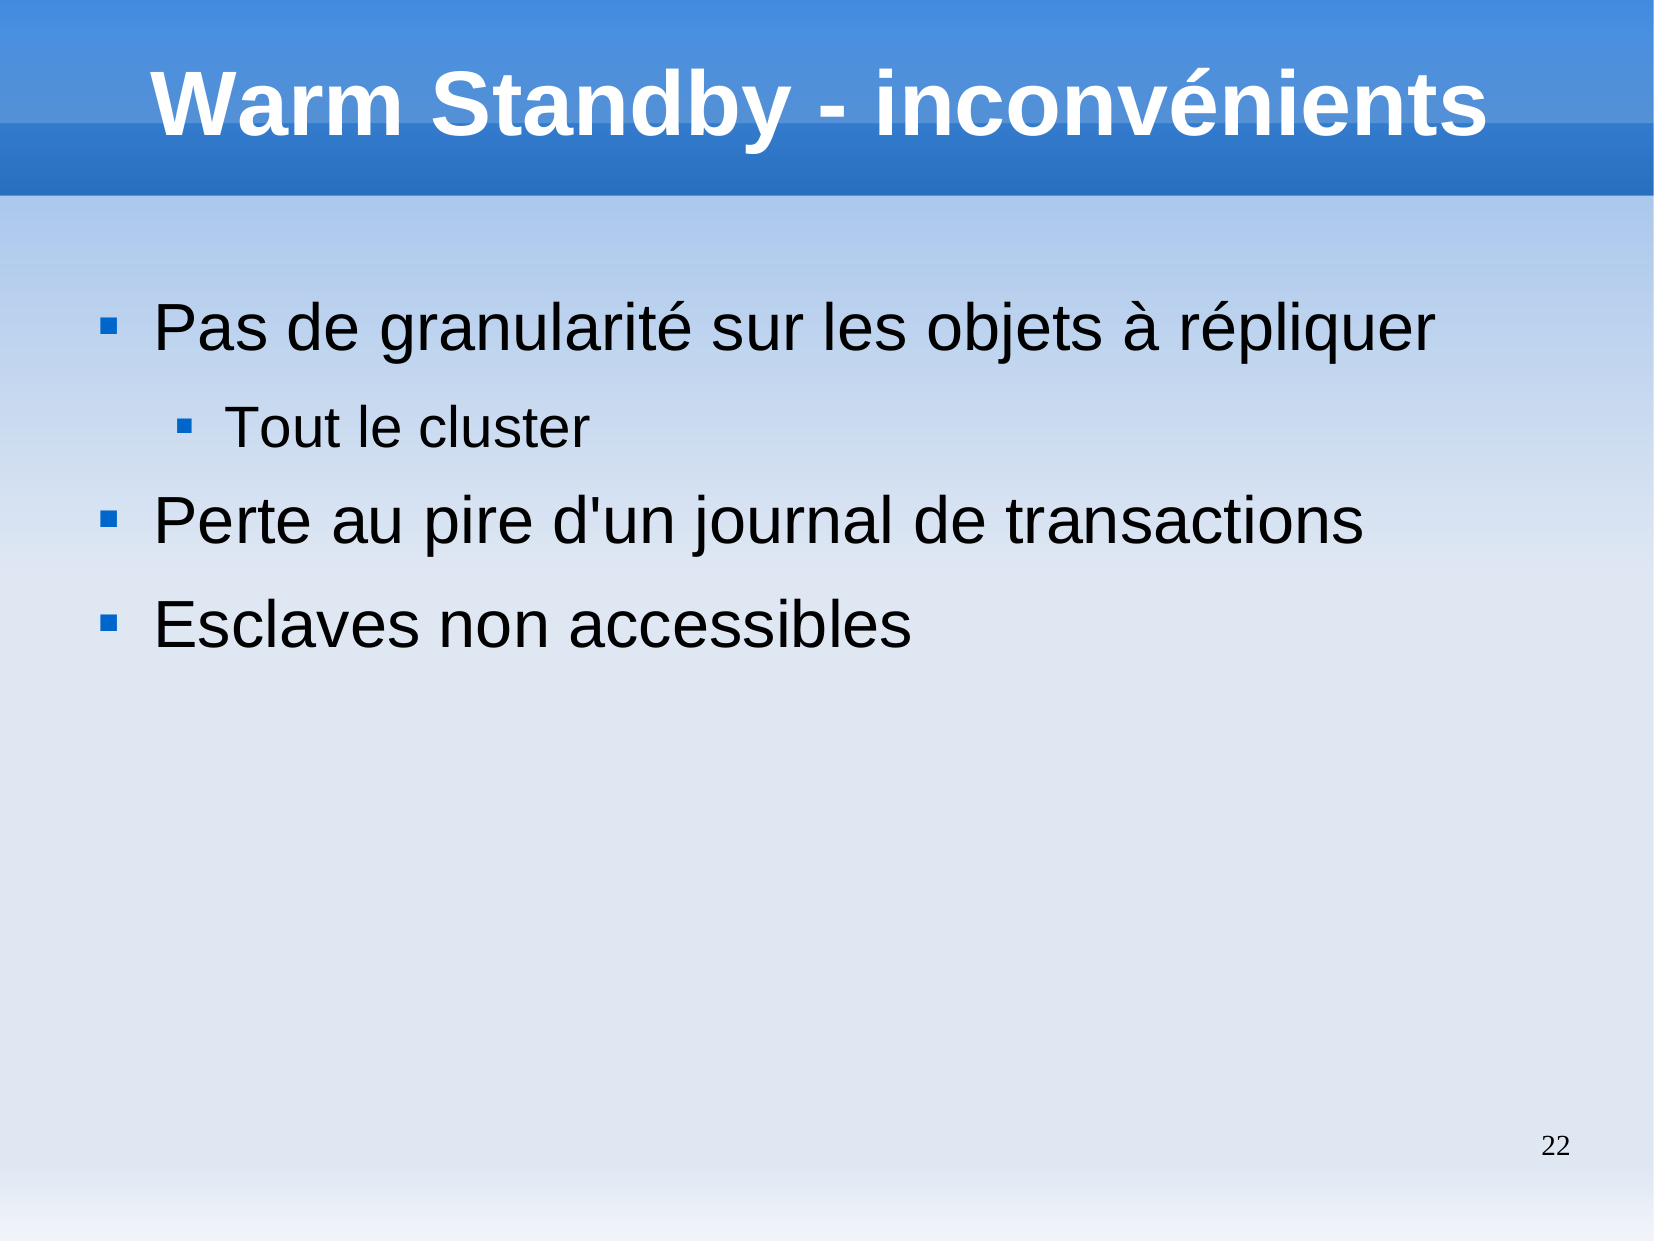

# Warm Standby - inconvénients
Pas de granularité sur les objets à répliquer
Tout le cluster
Perte au pire d'un journal de transactions
Esclaves non accessibles
22